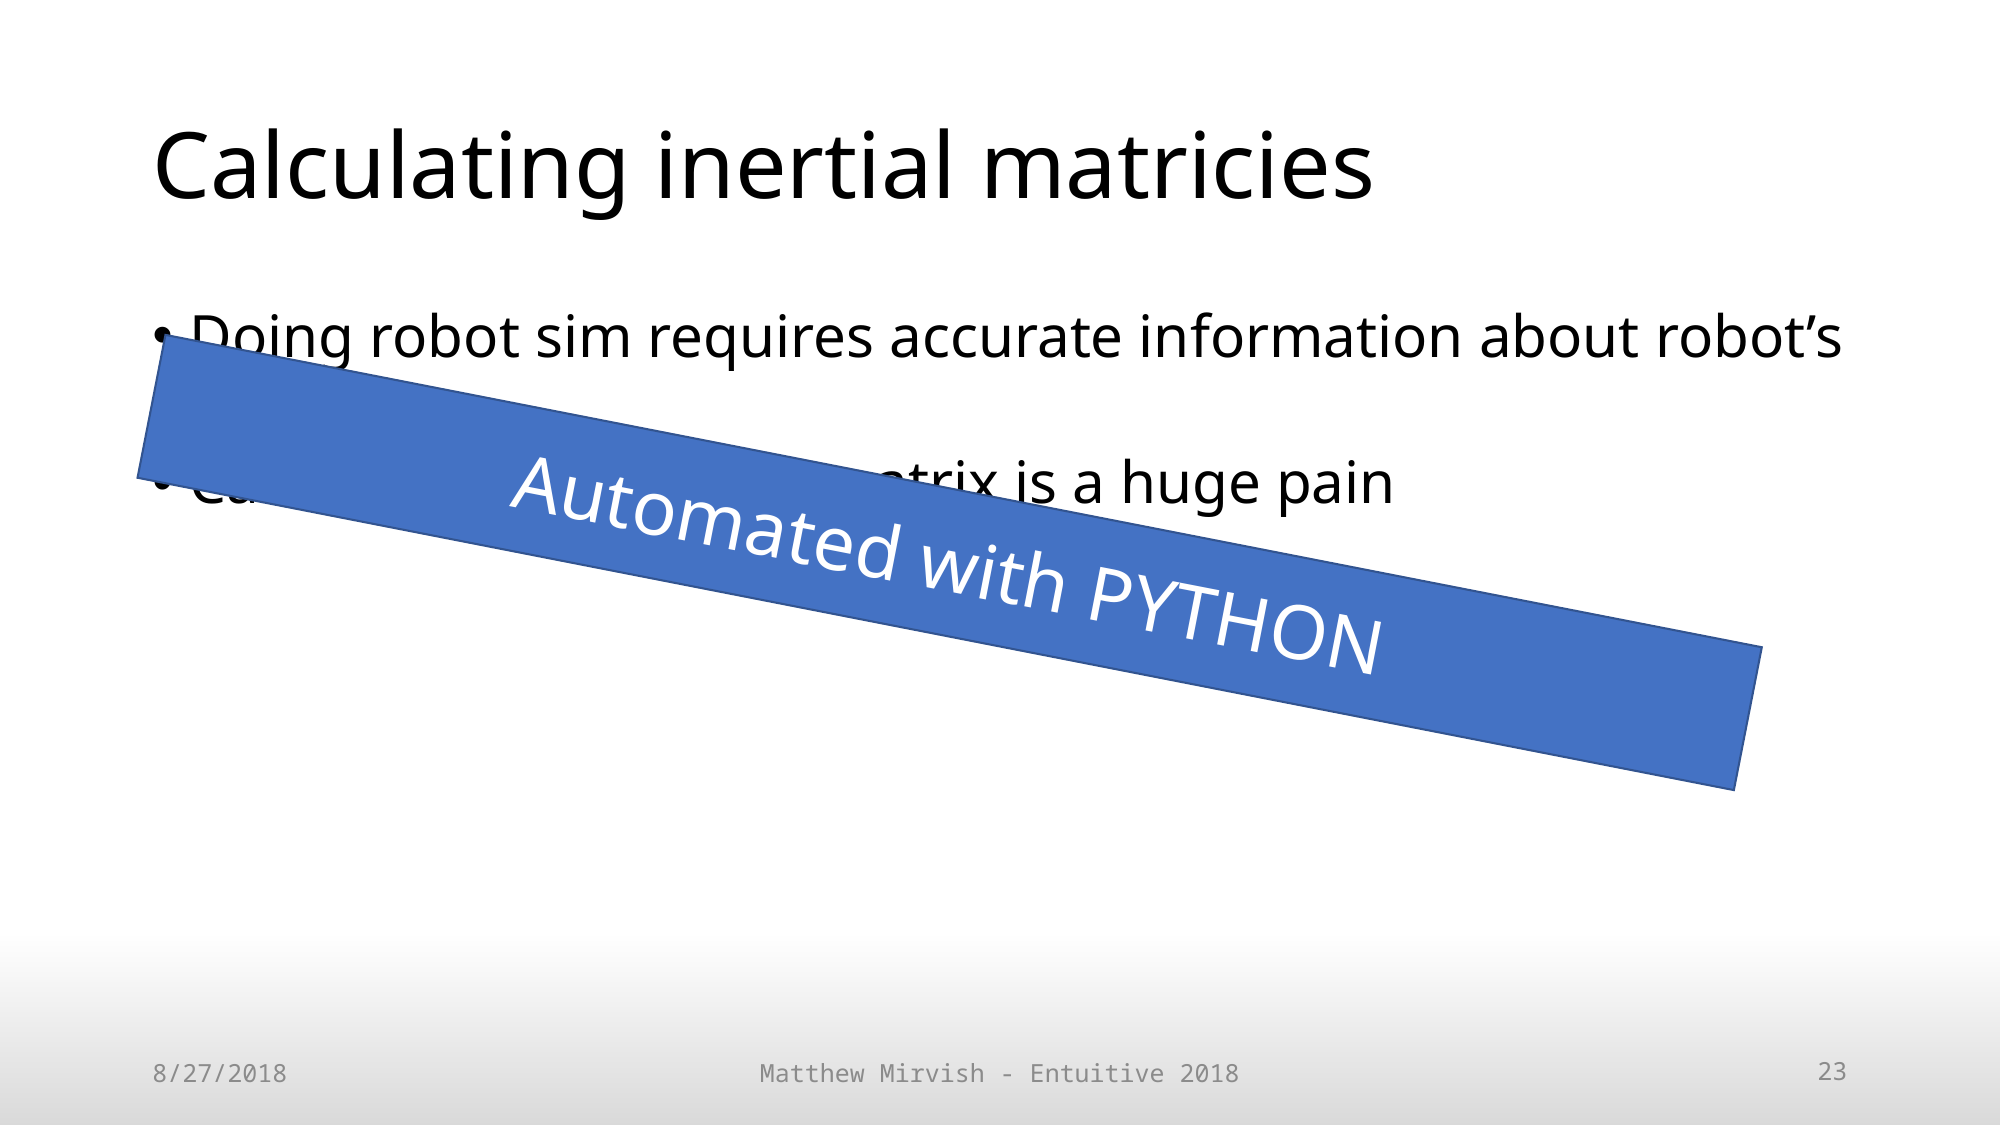

# Calculating inertial matricies
Doing robot sim requires accurate information about robot’s dynamics
Calculating the inertial matrix is a huge pain
Automated with PYTHON
8/27/2018
Matthew Mirvish - Entuitive 2018